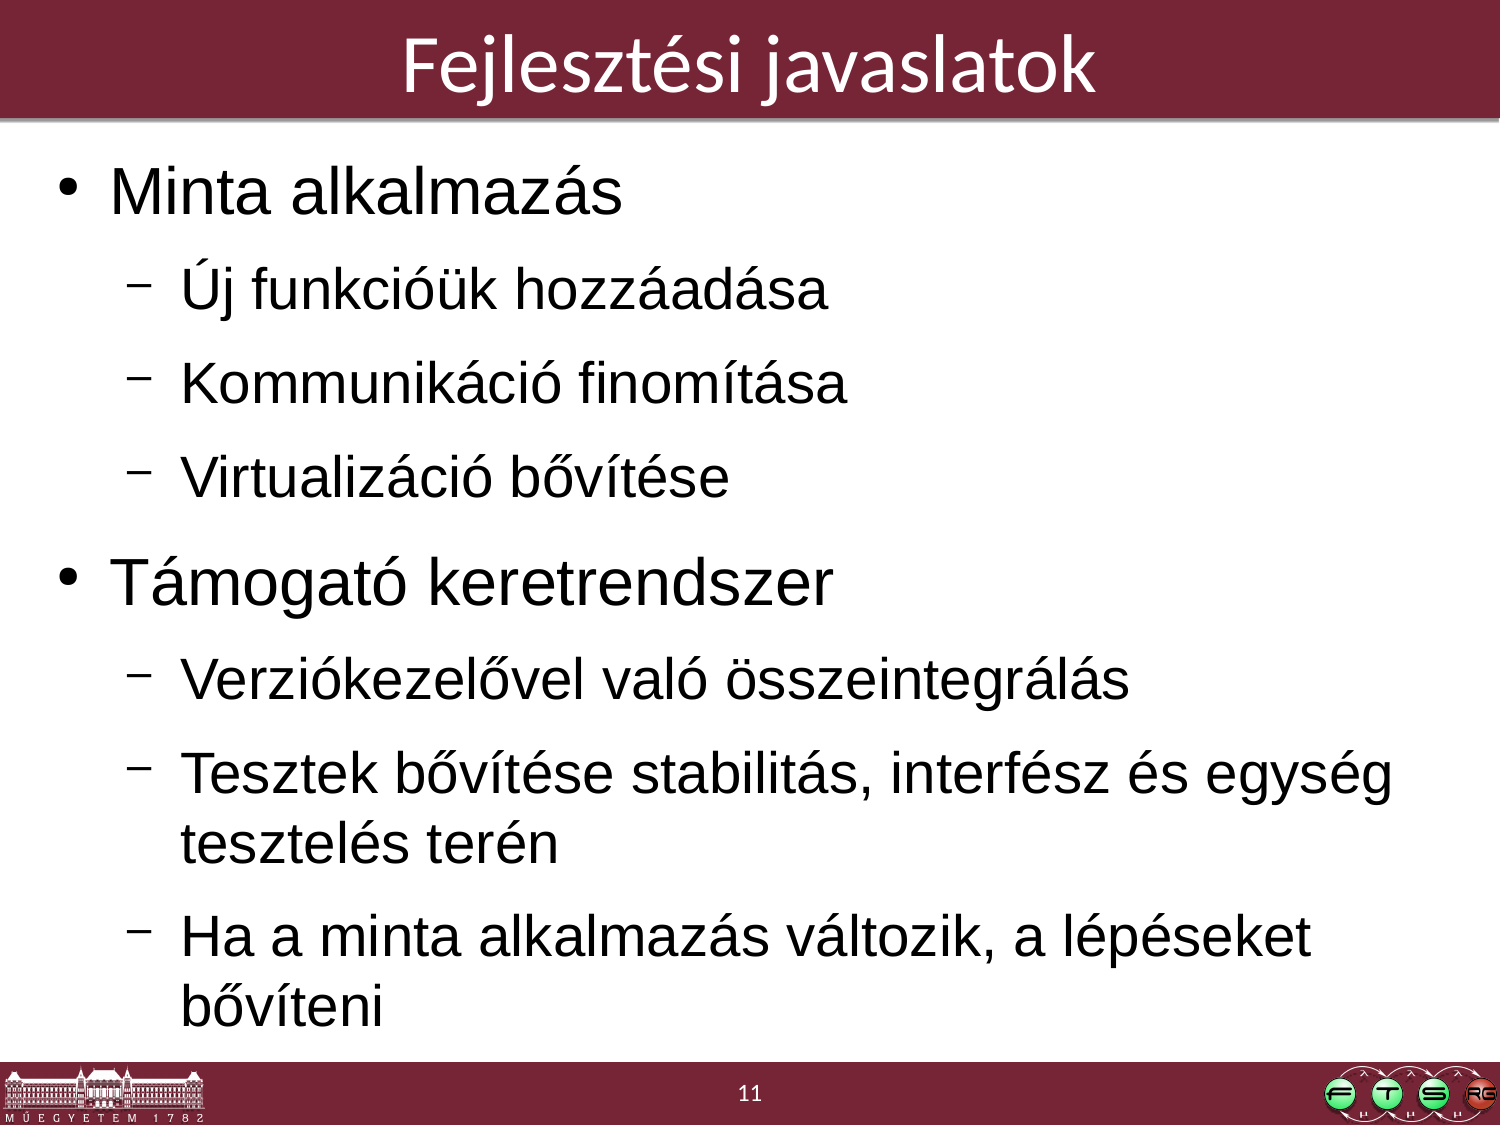

# Fejlesztési javaslatok
Minta alkalmazás
Új funkcióük hozzáadása
Kommunikáció finomítása
Virtualizáció bővítése
Támogató keretrendszer
Verziókezelővel való összeintegrálás
Tesztek bővítése stabilitás, interfész és egység tesztelés terén
Ha a minta alkalmazás változik, a lépéseket bővíteni